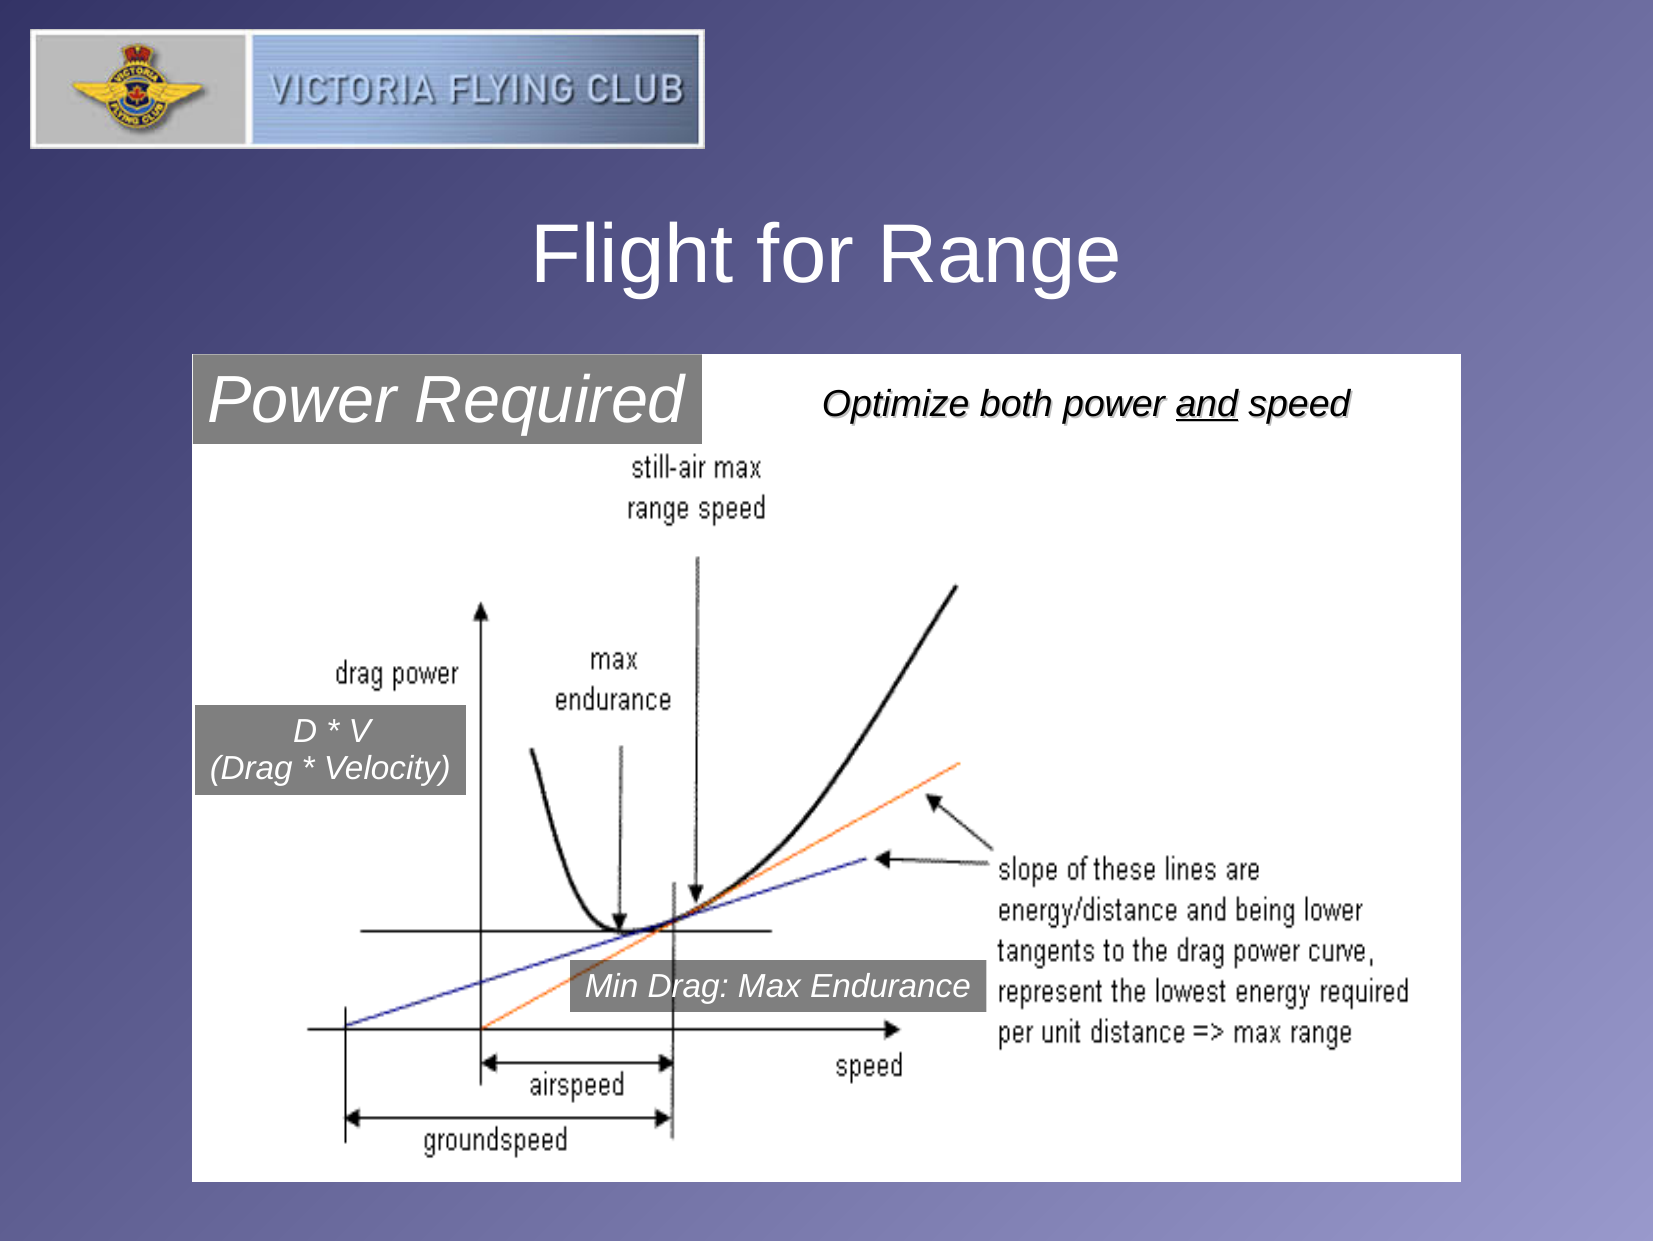

# Flight for Range
Power Required
Optimize both power and speed
 D * V
(Drag * Velocity)
Min Drag: Max Endurance